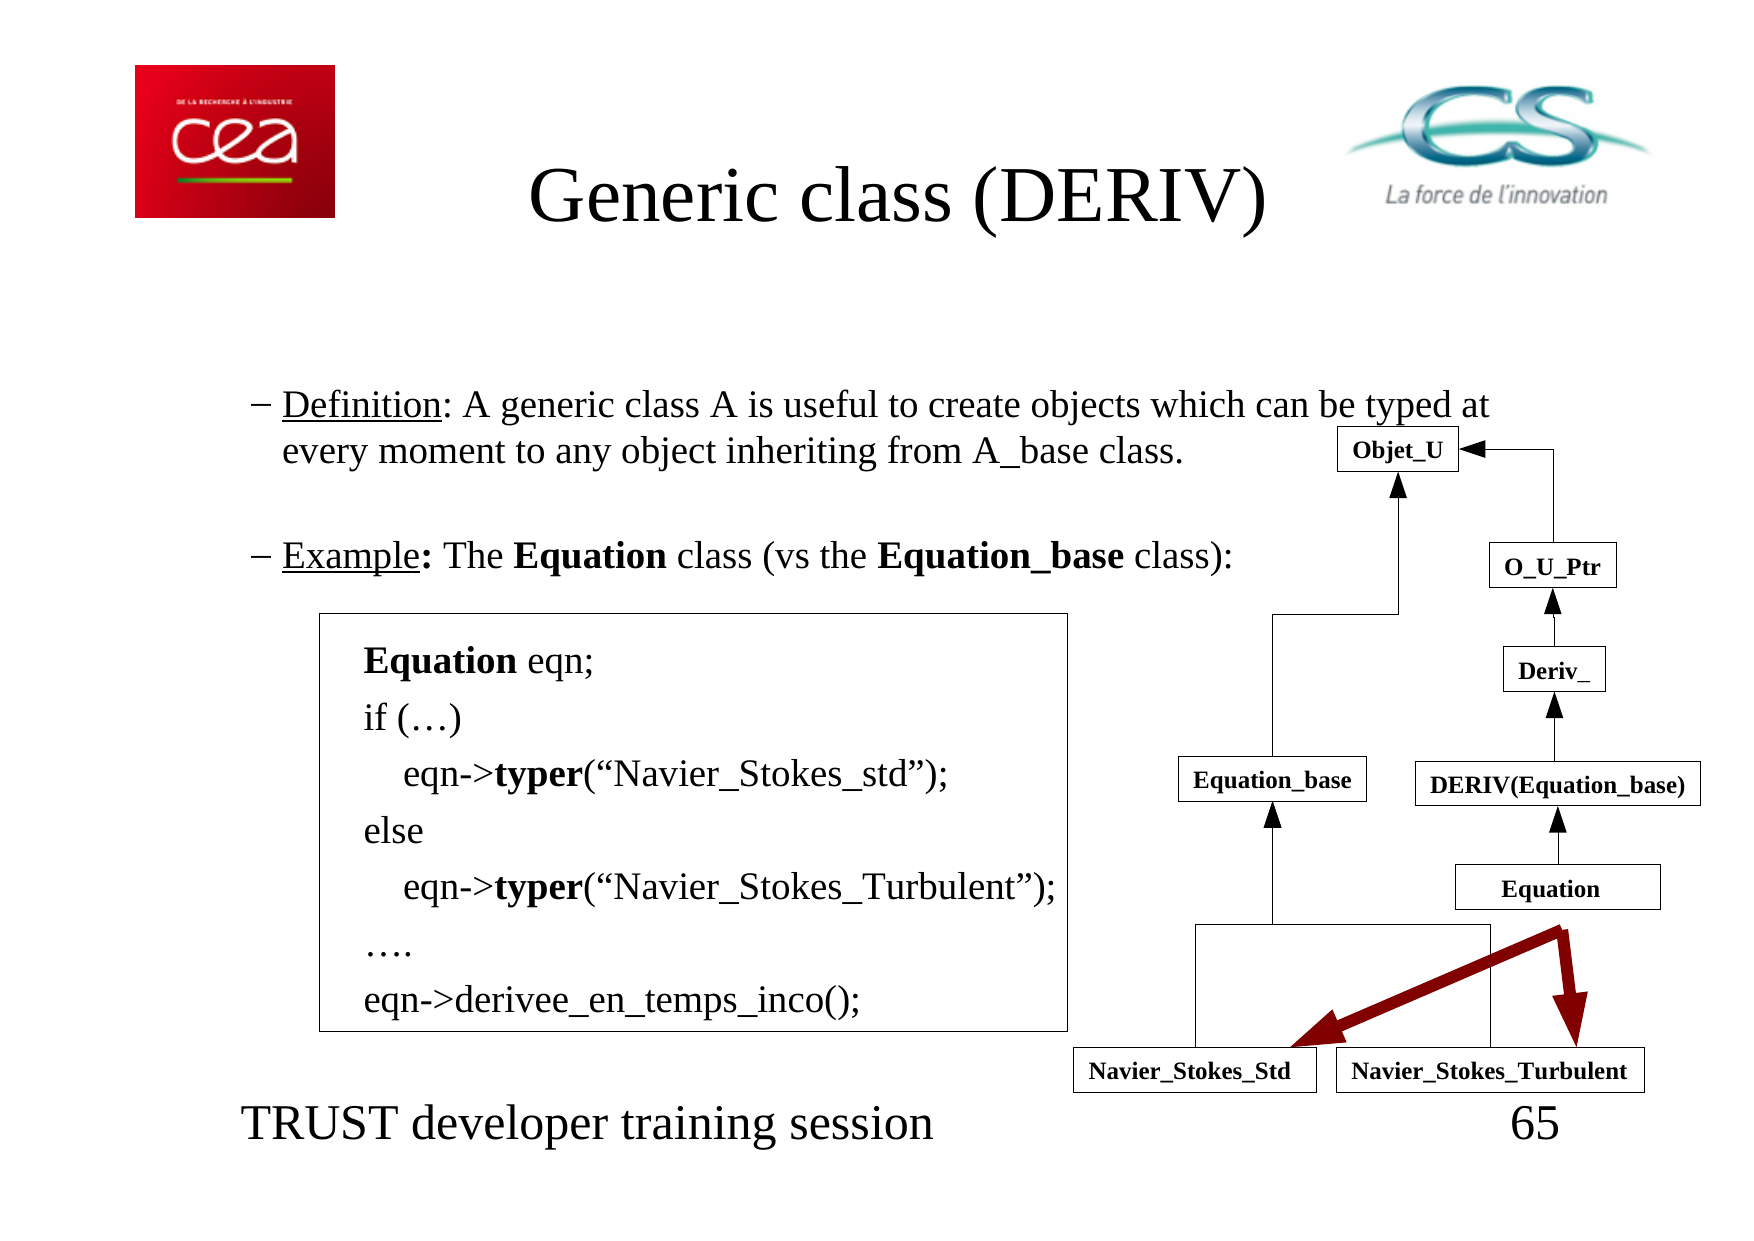

# Generic class (DERIV)
Definition: A generic class A is useful to create objects which can be typed at every moment to any object inheriting from A_base class.
Example: The Equation class (vs the Equation_base class):
Equation eqn;
if (…)
 eqn->typer(“Navier_Stokes_std”);
else
 eqn->typer(“Navier_Stokes_Turbulent”);
….
eqn->derivee_en_temps_inco();
Objet_U
O_U_Ptr
Deriv_
Equation_base
DERIV(Equation_base)
 Equation
Navier_Stokes_Std
Navier_Stokes_Turbulent
TRUST developer training session
65